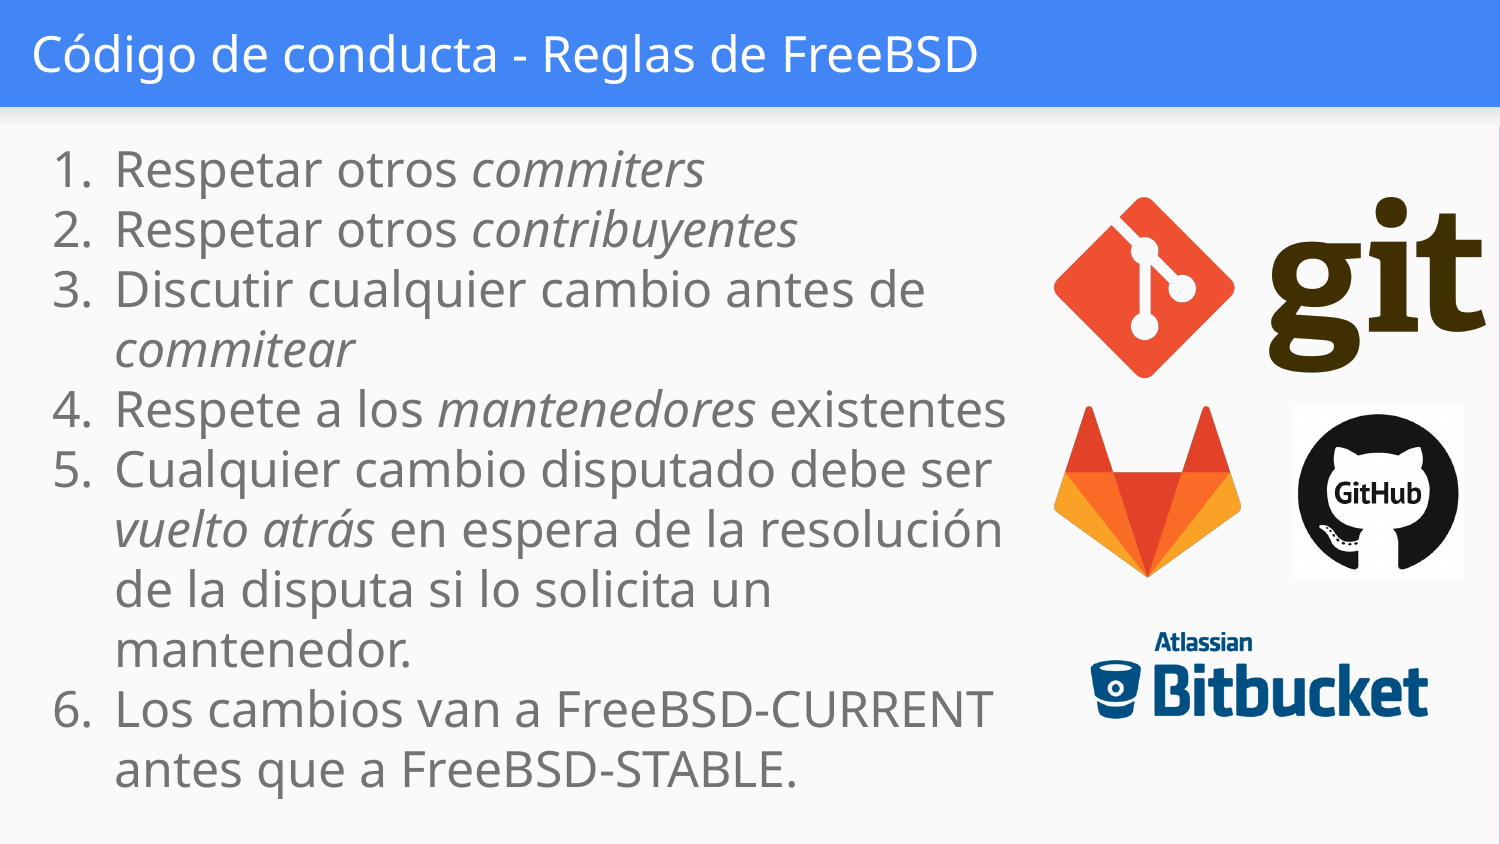

# Código de conducta - Reglas de FreeBSD
Respetar otros commiters
Respetar otros contribuyentes
Discutir cualquier cambio antes de commitear
Respete a los mantenedores existentes
Cualquier cambio disputado debe ser vuelto atrás en espera de la resolución de la disputa si lo solicita un mantenedor.
Los cambios van a FreeBSD-CURRENT antes que a FreeBSD-STABLE.